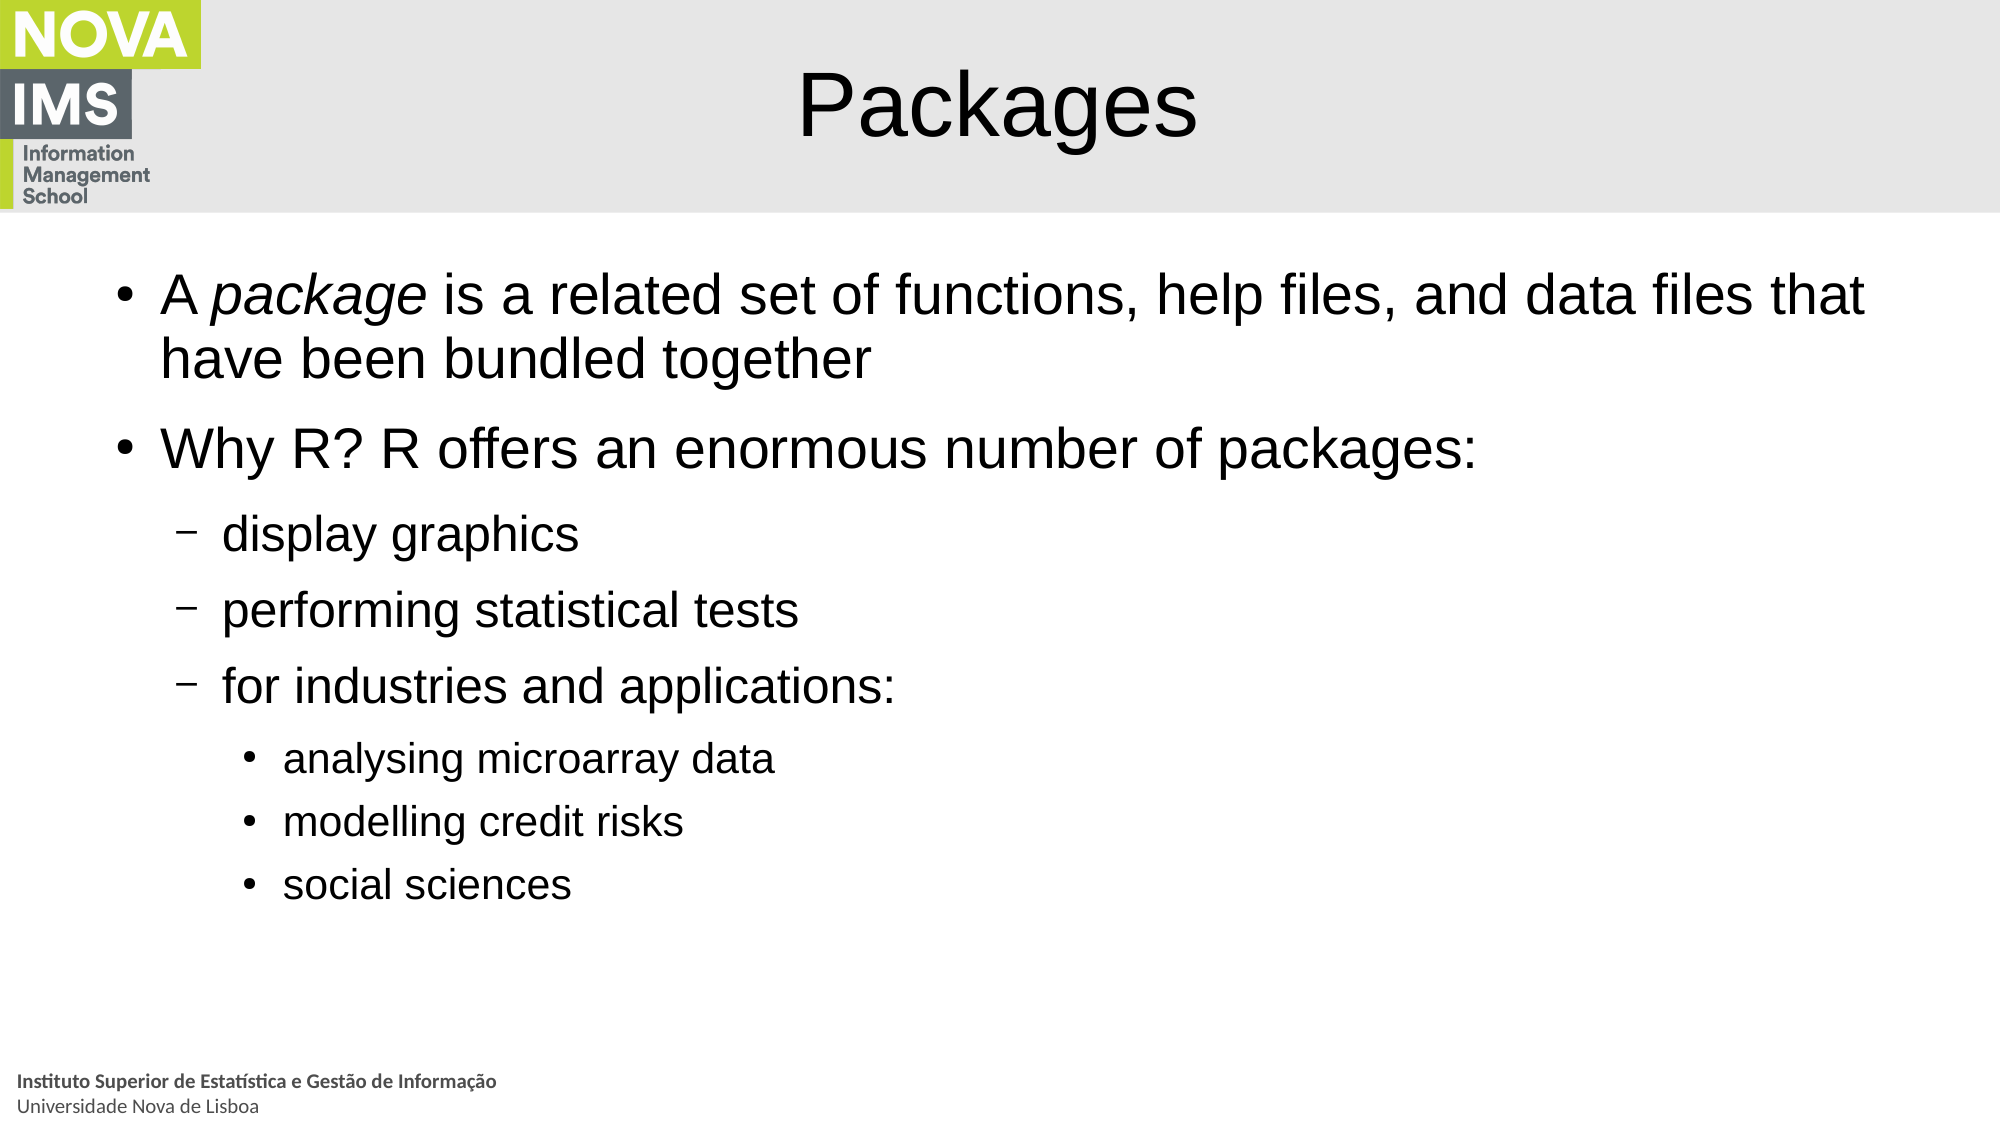

# Packages
A package is a related set of functions, help files, and data files that have been bundled together
Why R? R offers an enormous number of packages:
display graphics
performing statistical tests
for industries and applications:
analysing microarray data
modelling credit risks
social sciences